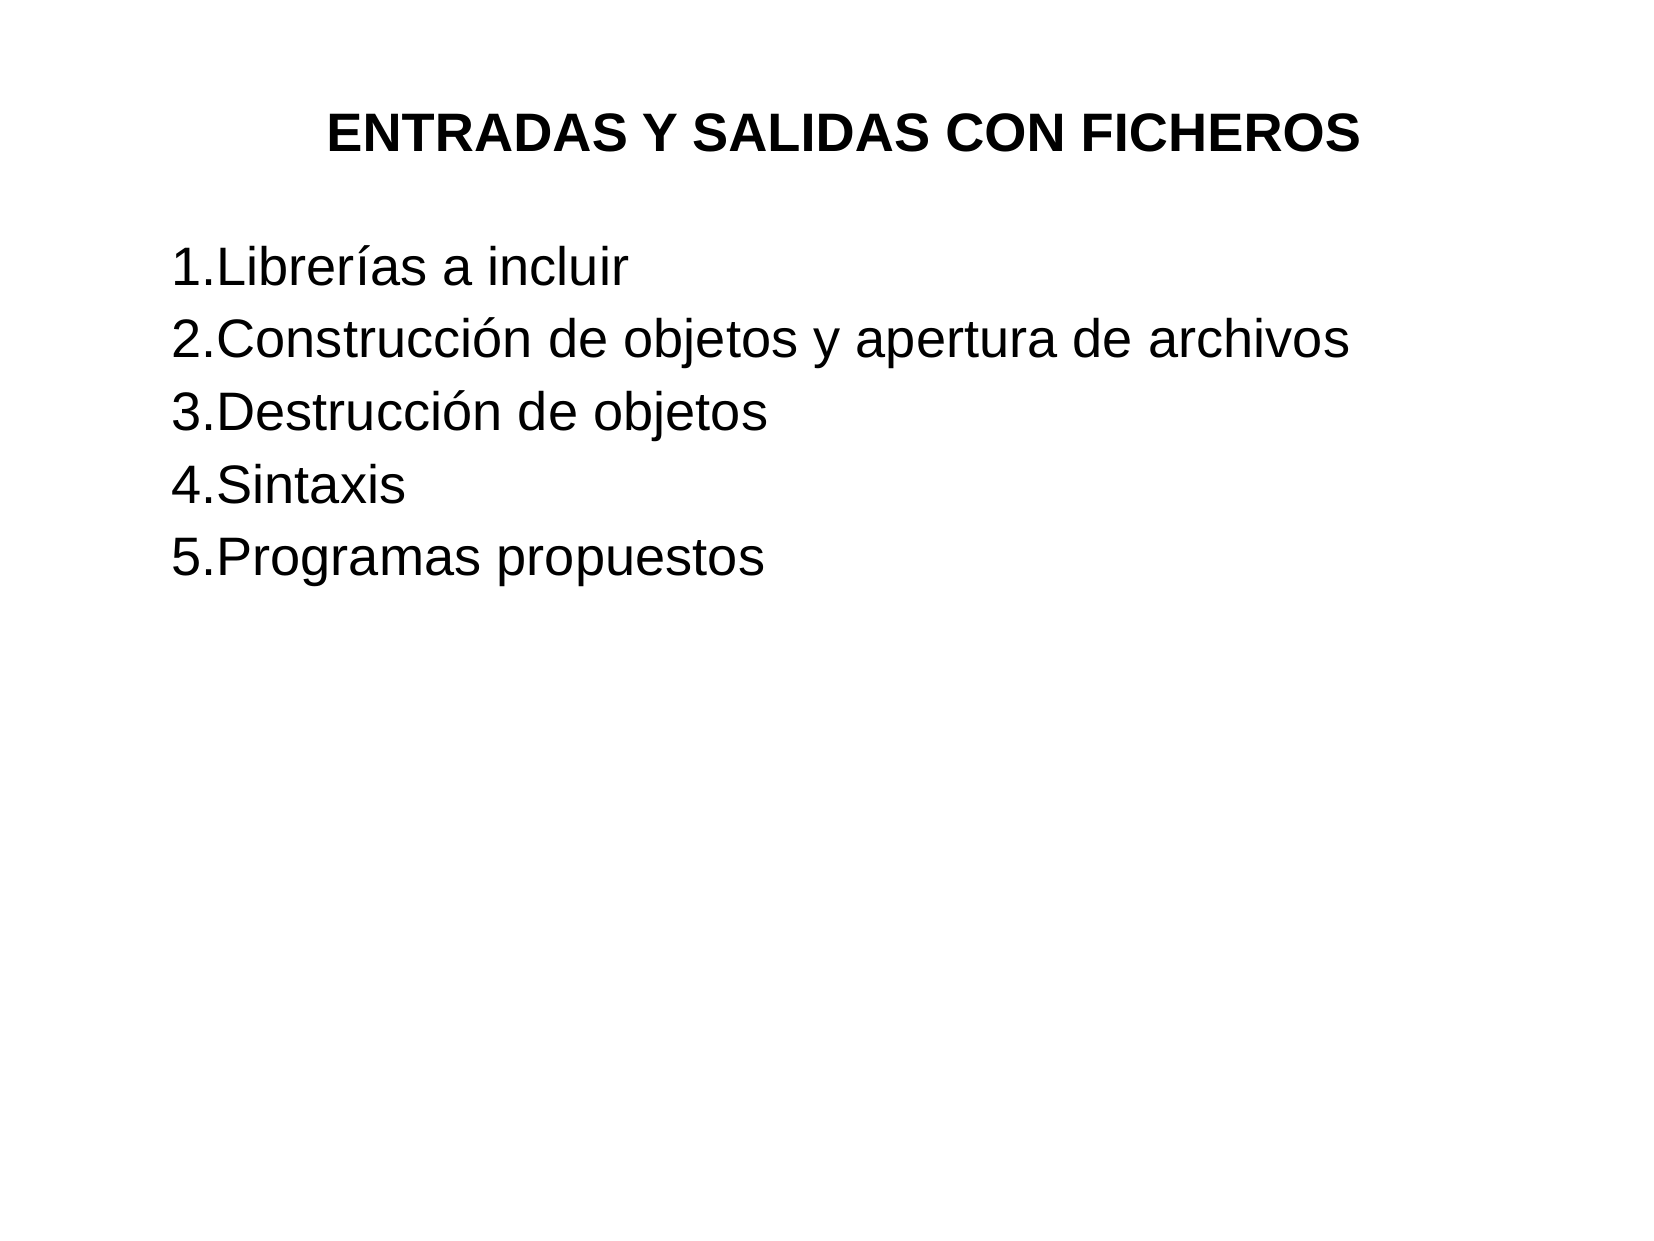

# ENTRADAS Y SALIDAS CON FICHEROS
Librerías a incluir
Construcción de objetos y apertura de archivos
Destrucción de objetos
Sintaxis
Programas propuestos